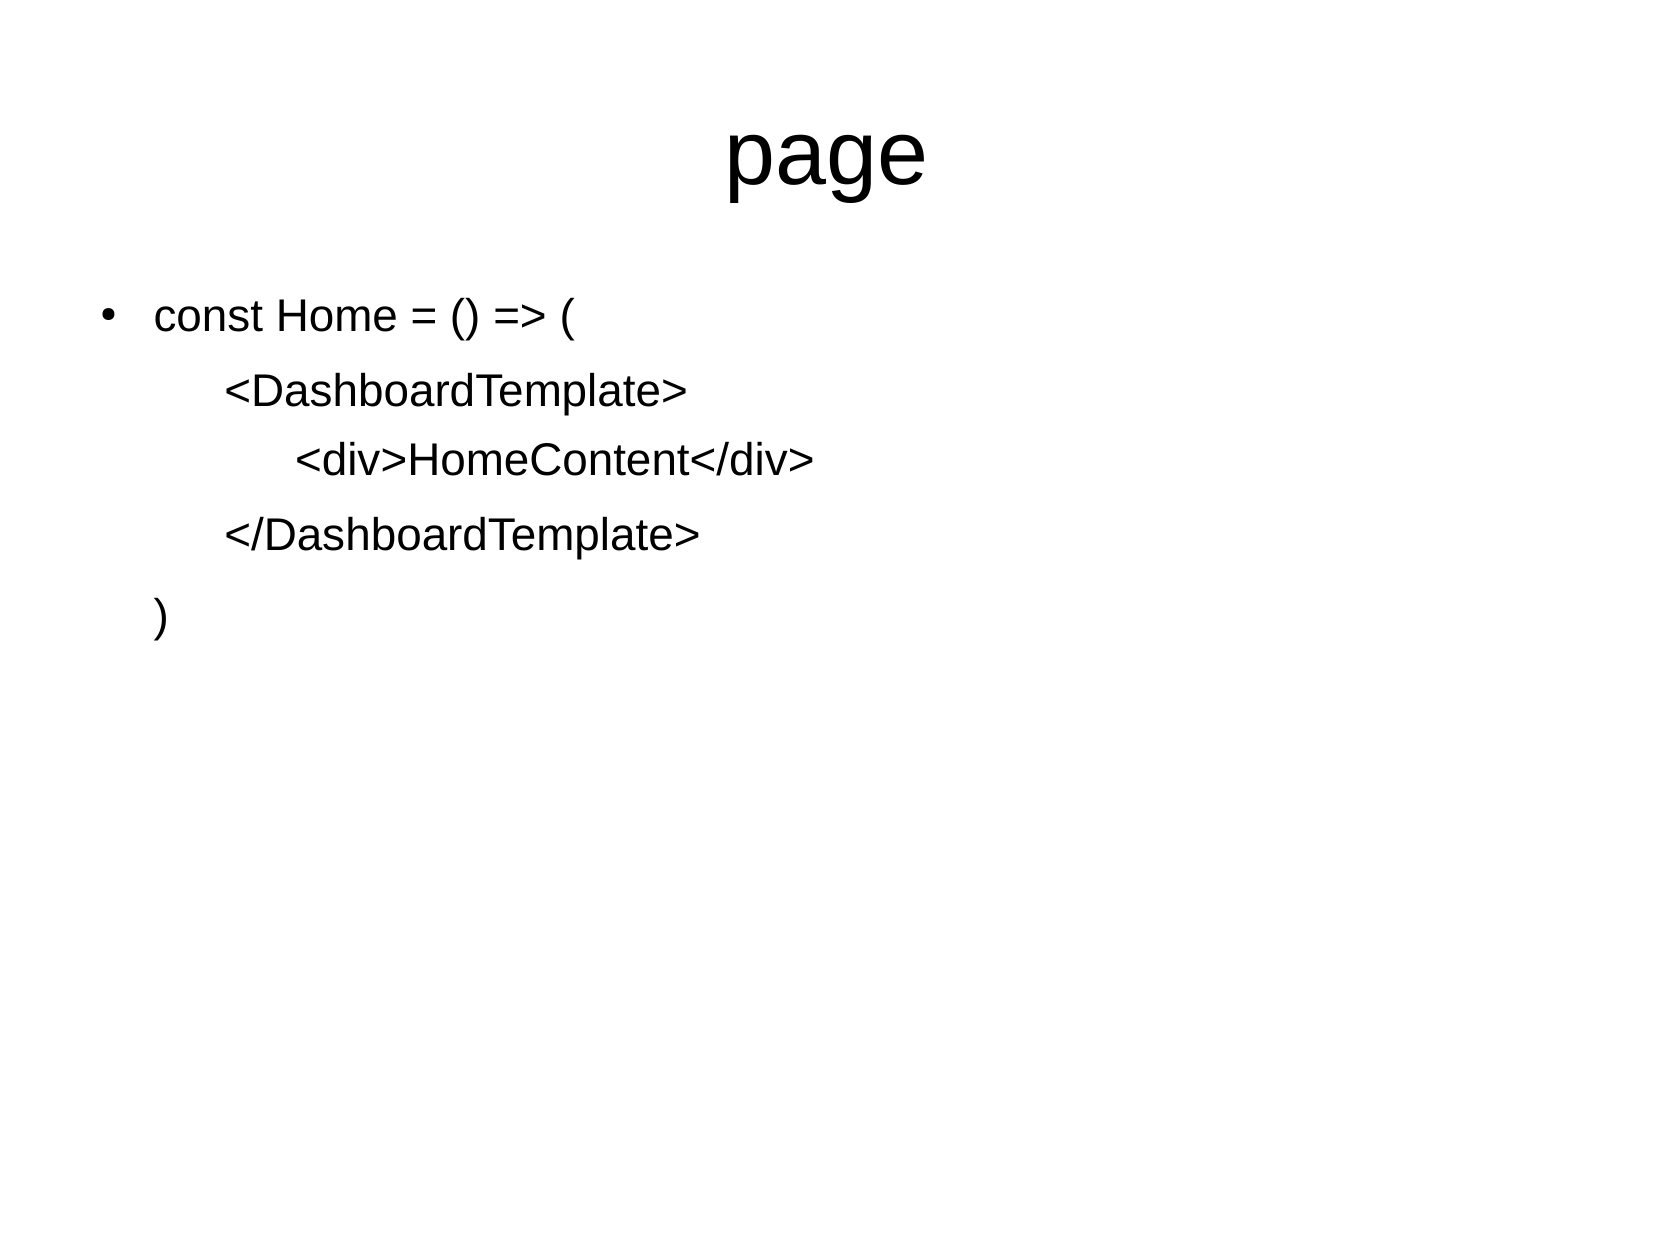

# page
const Home = () => (
<DashboardTemplate>
<div>HomeContent</div>
</DashboardTemplate>
)